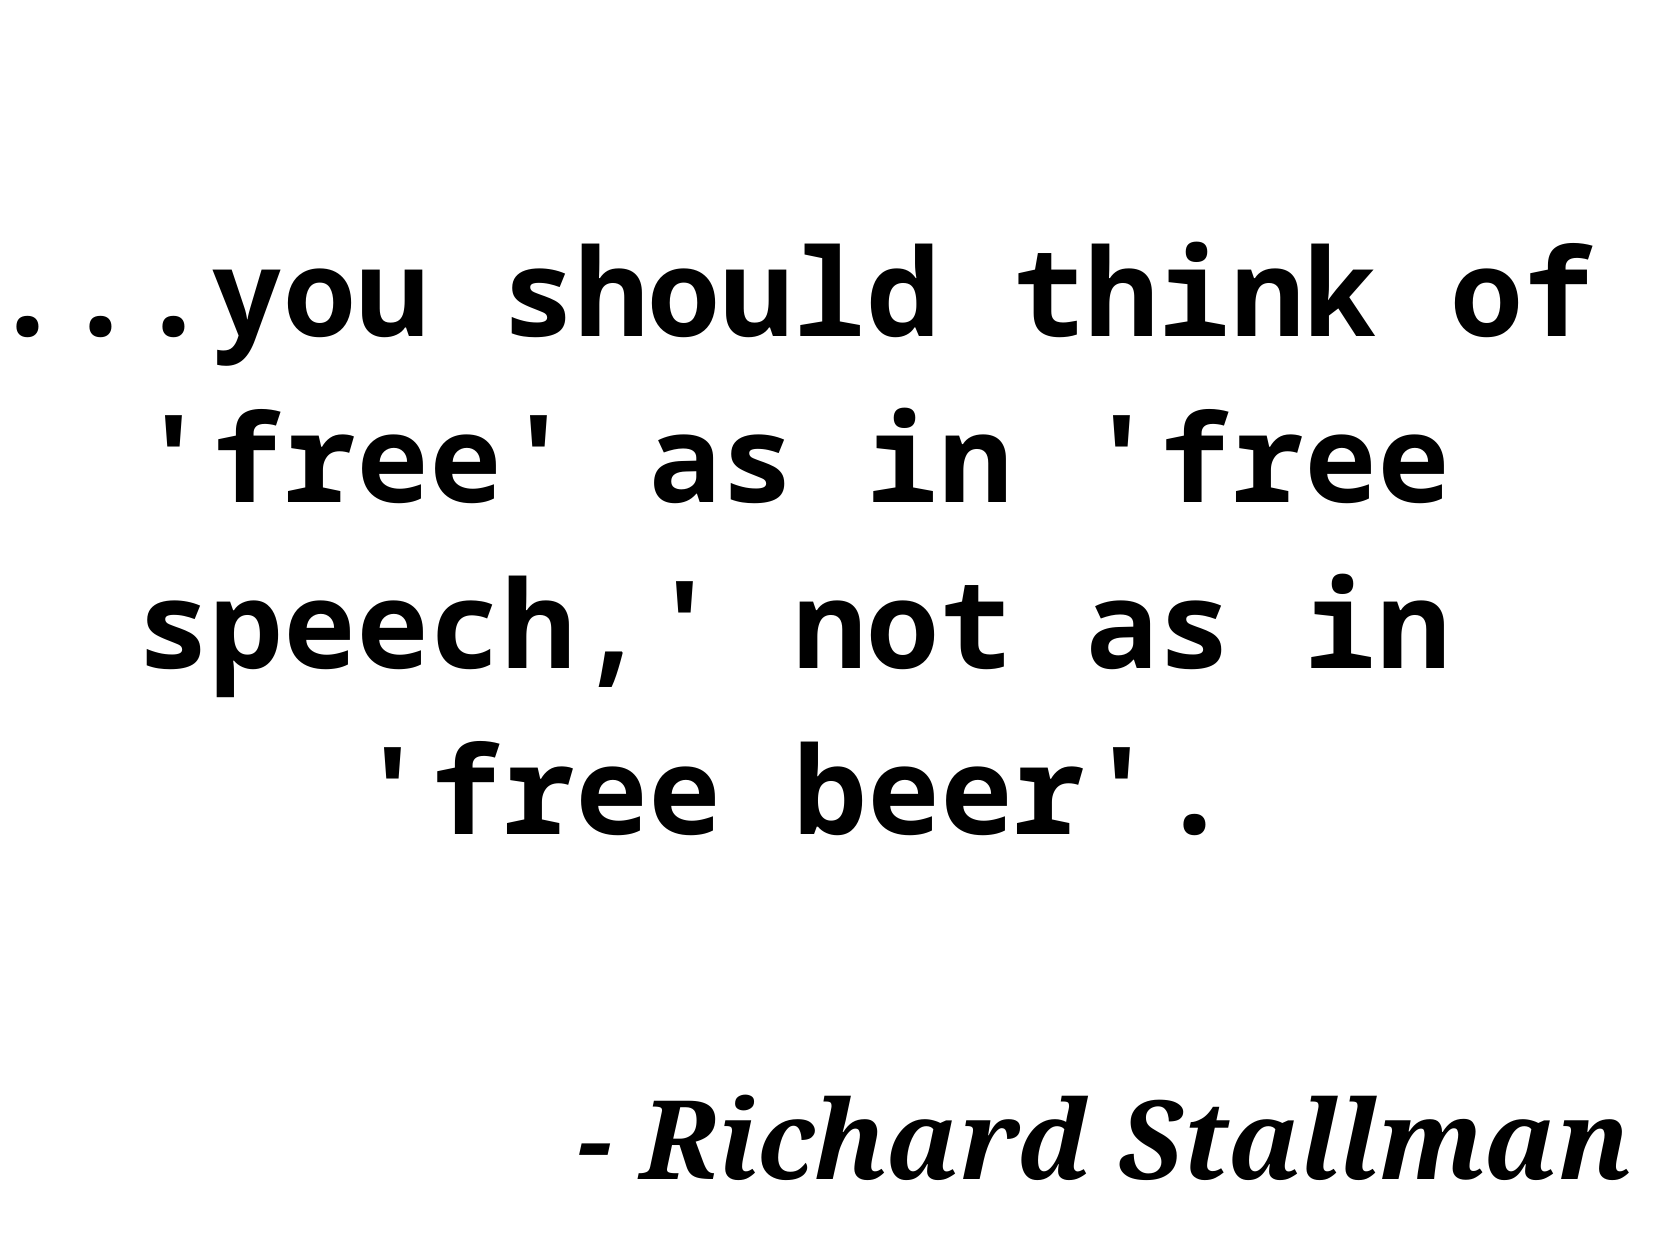

# ...you should think of 'free' as in 'free speech,' not as in 'free beer'.
- Richard Stallman